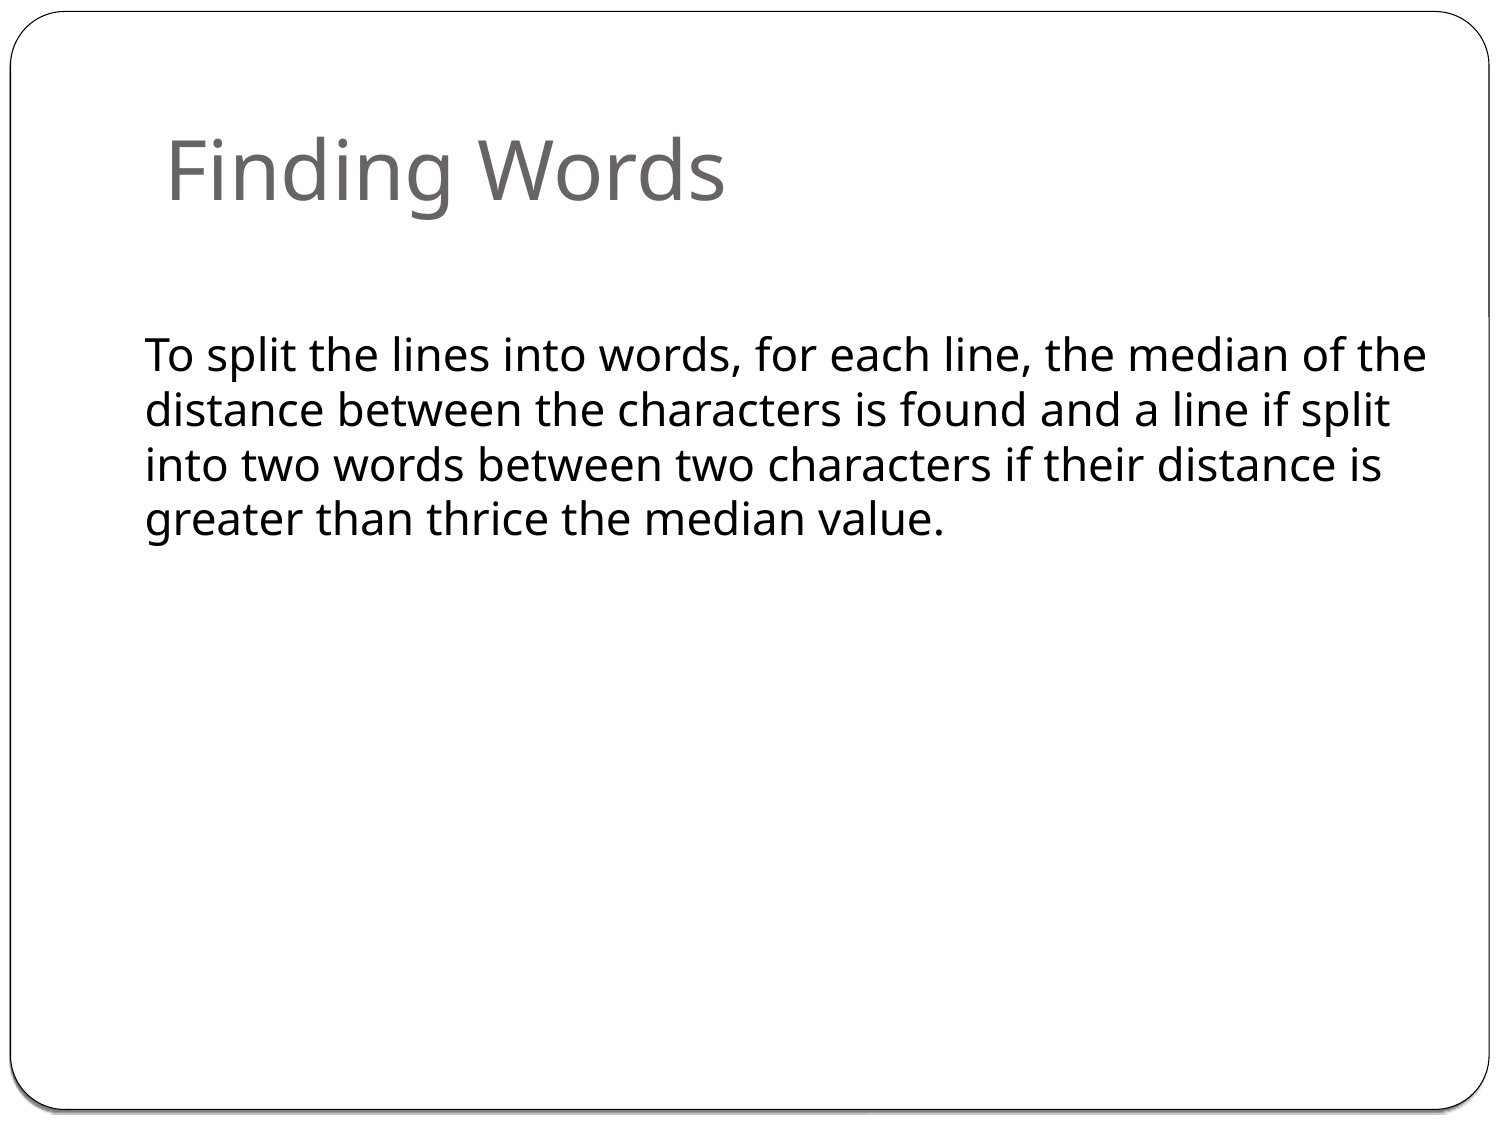

To split the lines into words, for each line, the median of the distance between the characters is found and a line if split into two words between two characters if their distance is greater than thrice the median value.
# Finding Words